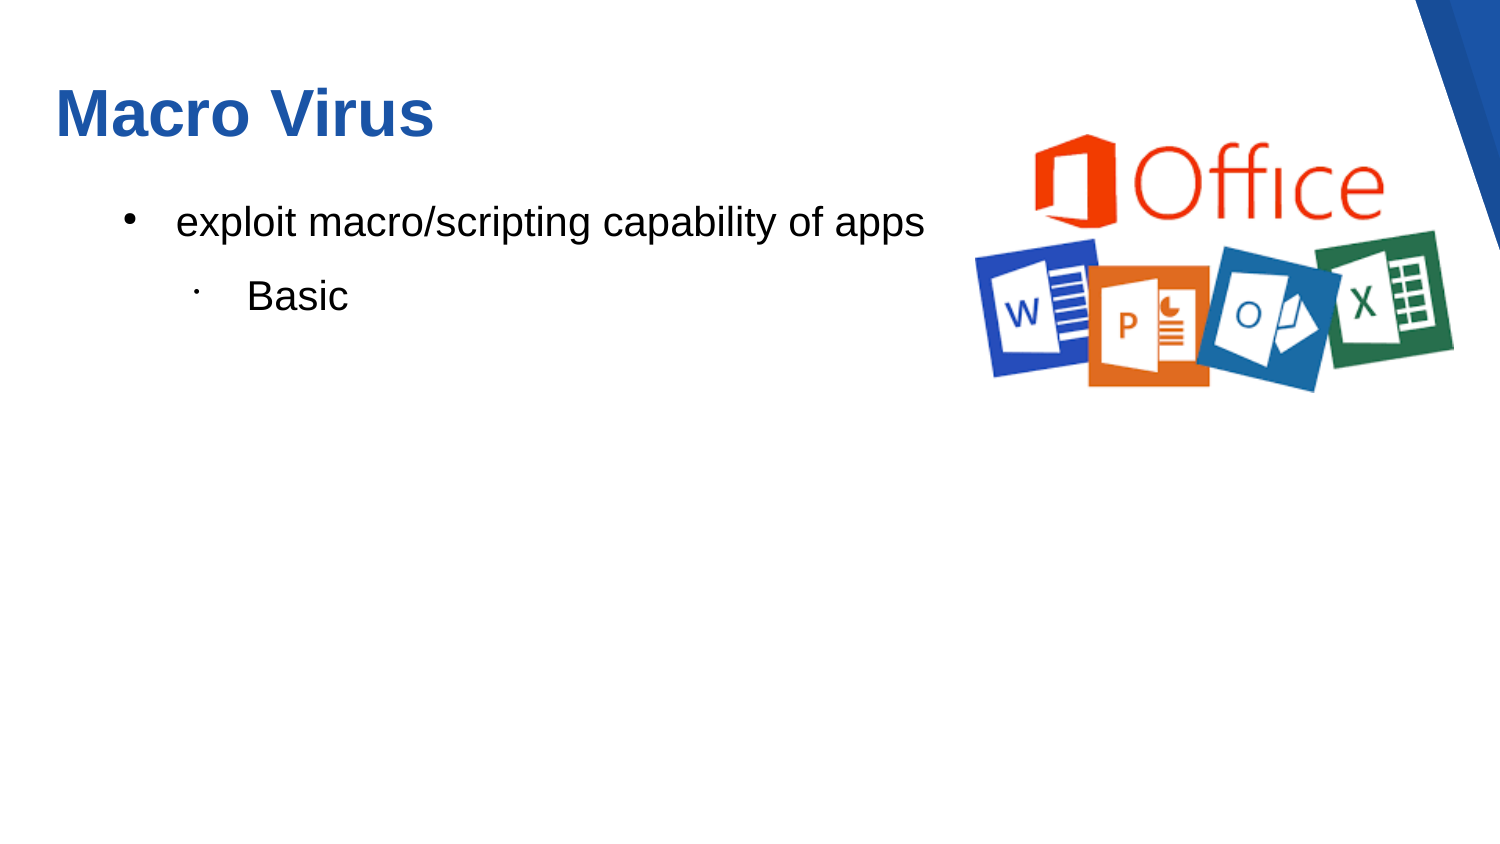

Macro Virus
# exploit macro/scripting capability of apps
Basic